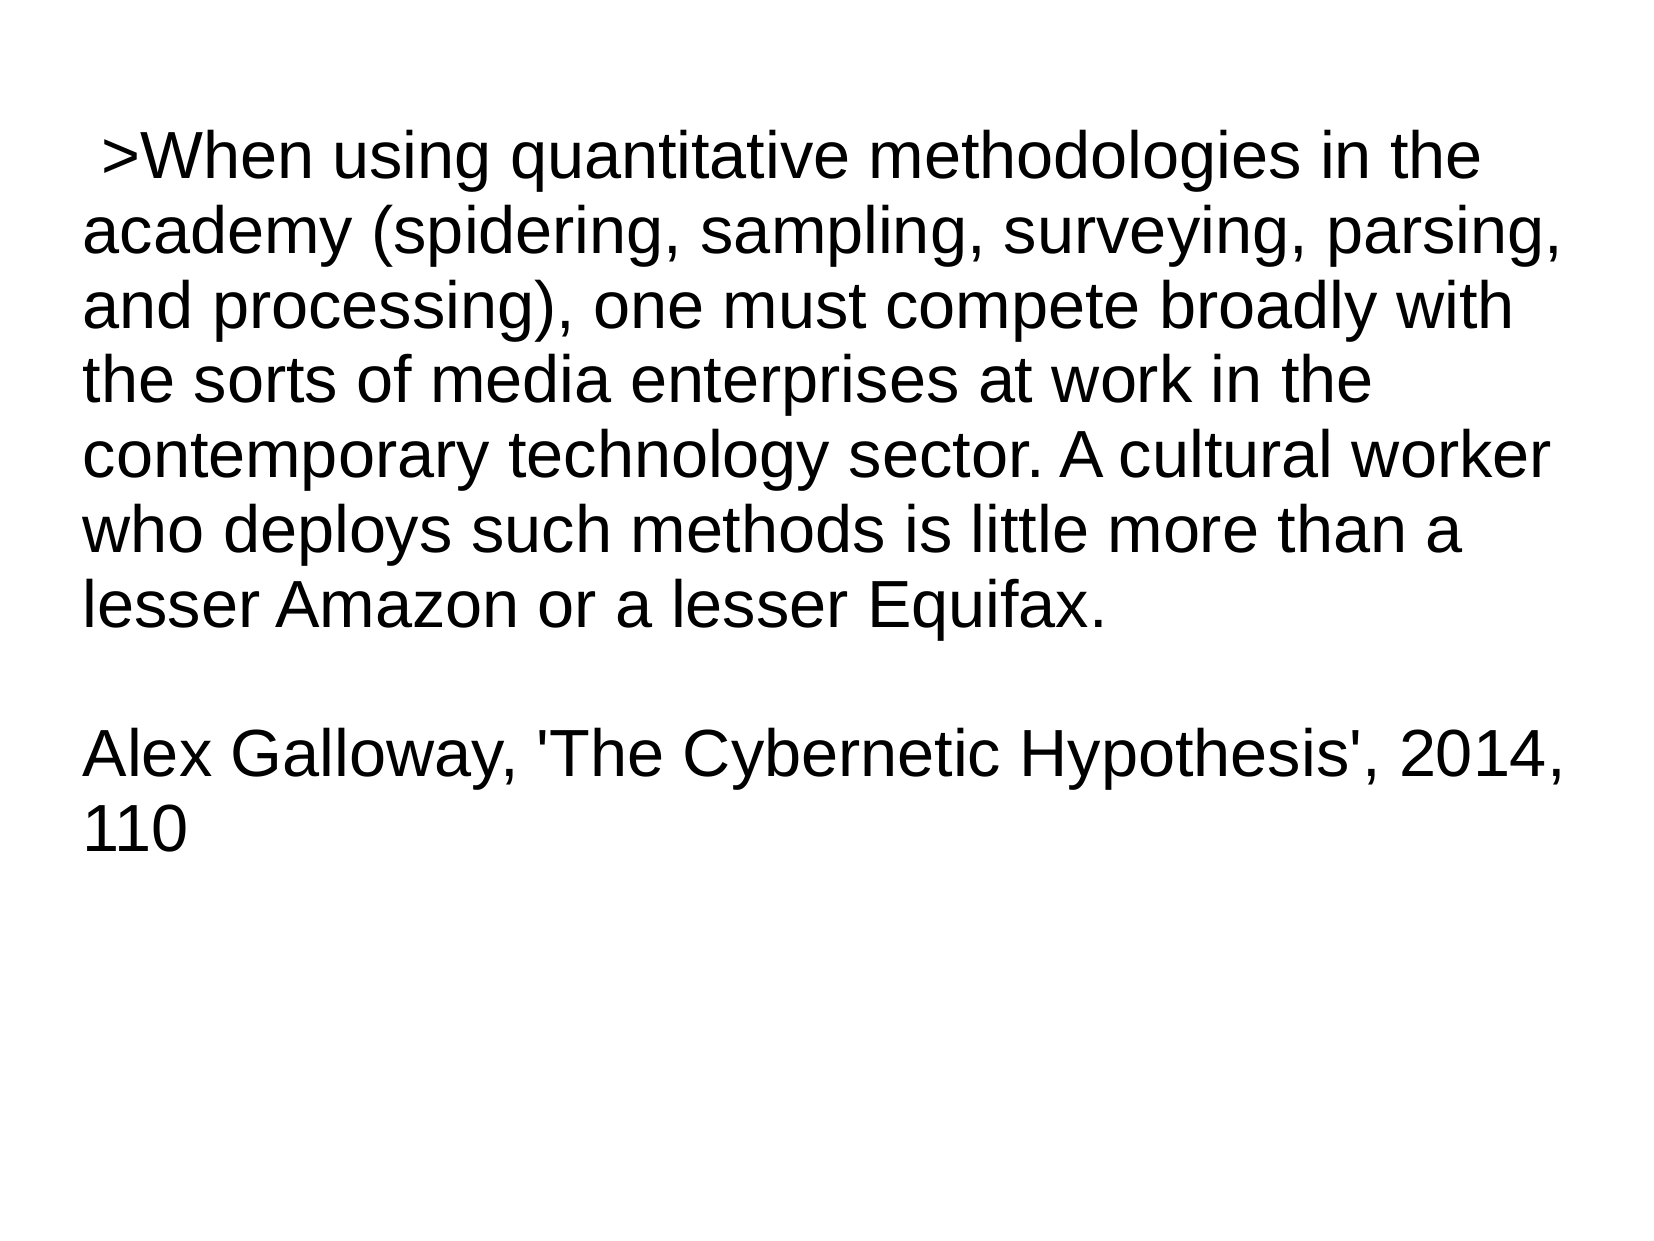

# >When using quantitative methodologies in the academy (spidering, sampling, surveying, parsing, and processing), one must compete broadly with the sorts of media enterprises at work in the contemporary technology sector. A cultural worker who deploys such methods is little more than a lesser Amazon or a lesser Equifax.
Alex Galloway, 'The Cybernetic Hypothesis', 2014, 110